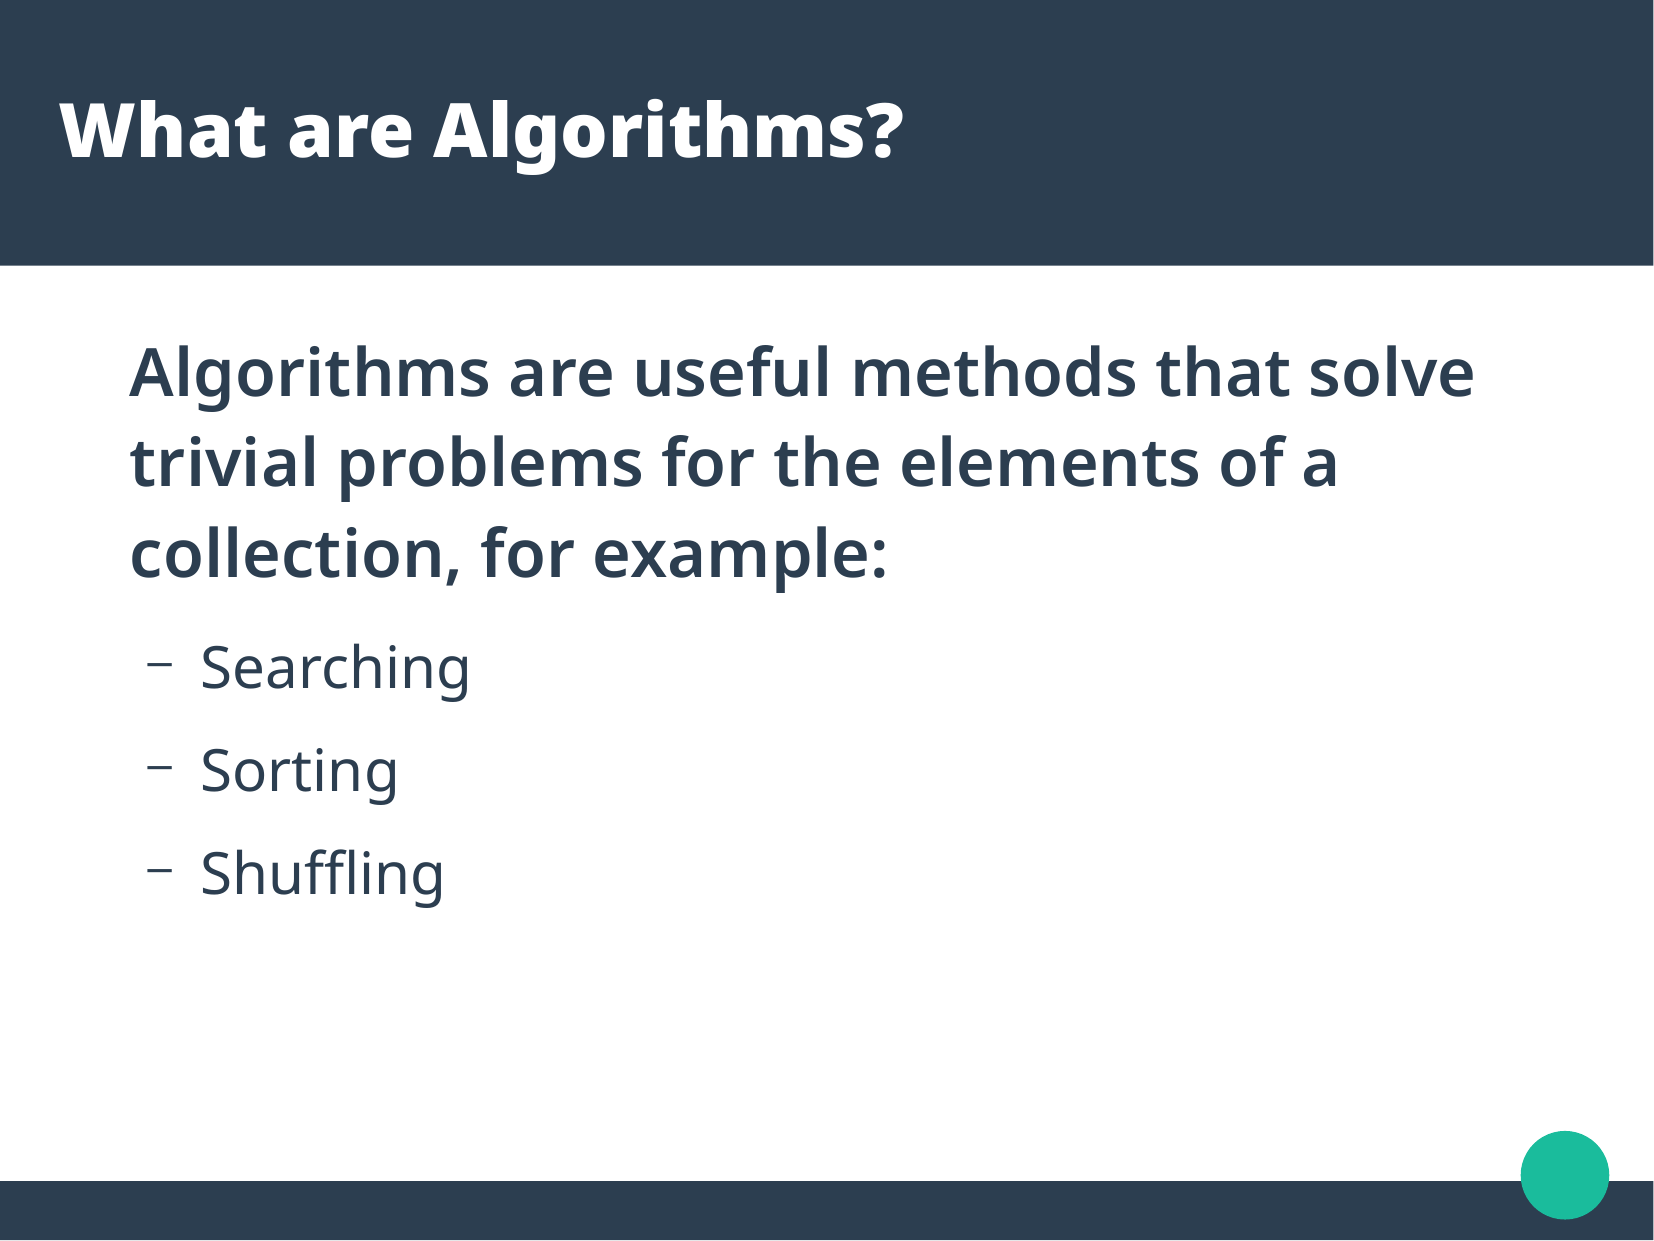

# What are Algorithms?
Algorithms are useful methods that solve trivial problems for the elements of a collection, for example:
Searching
Sorting
Shuffling